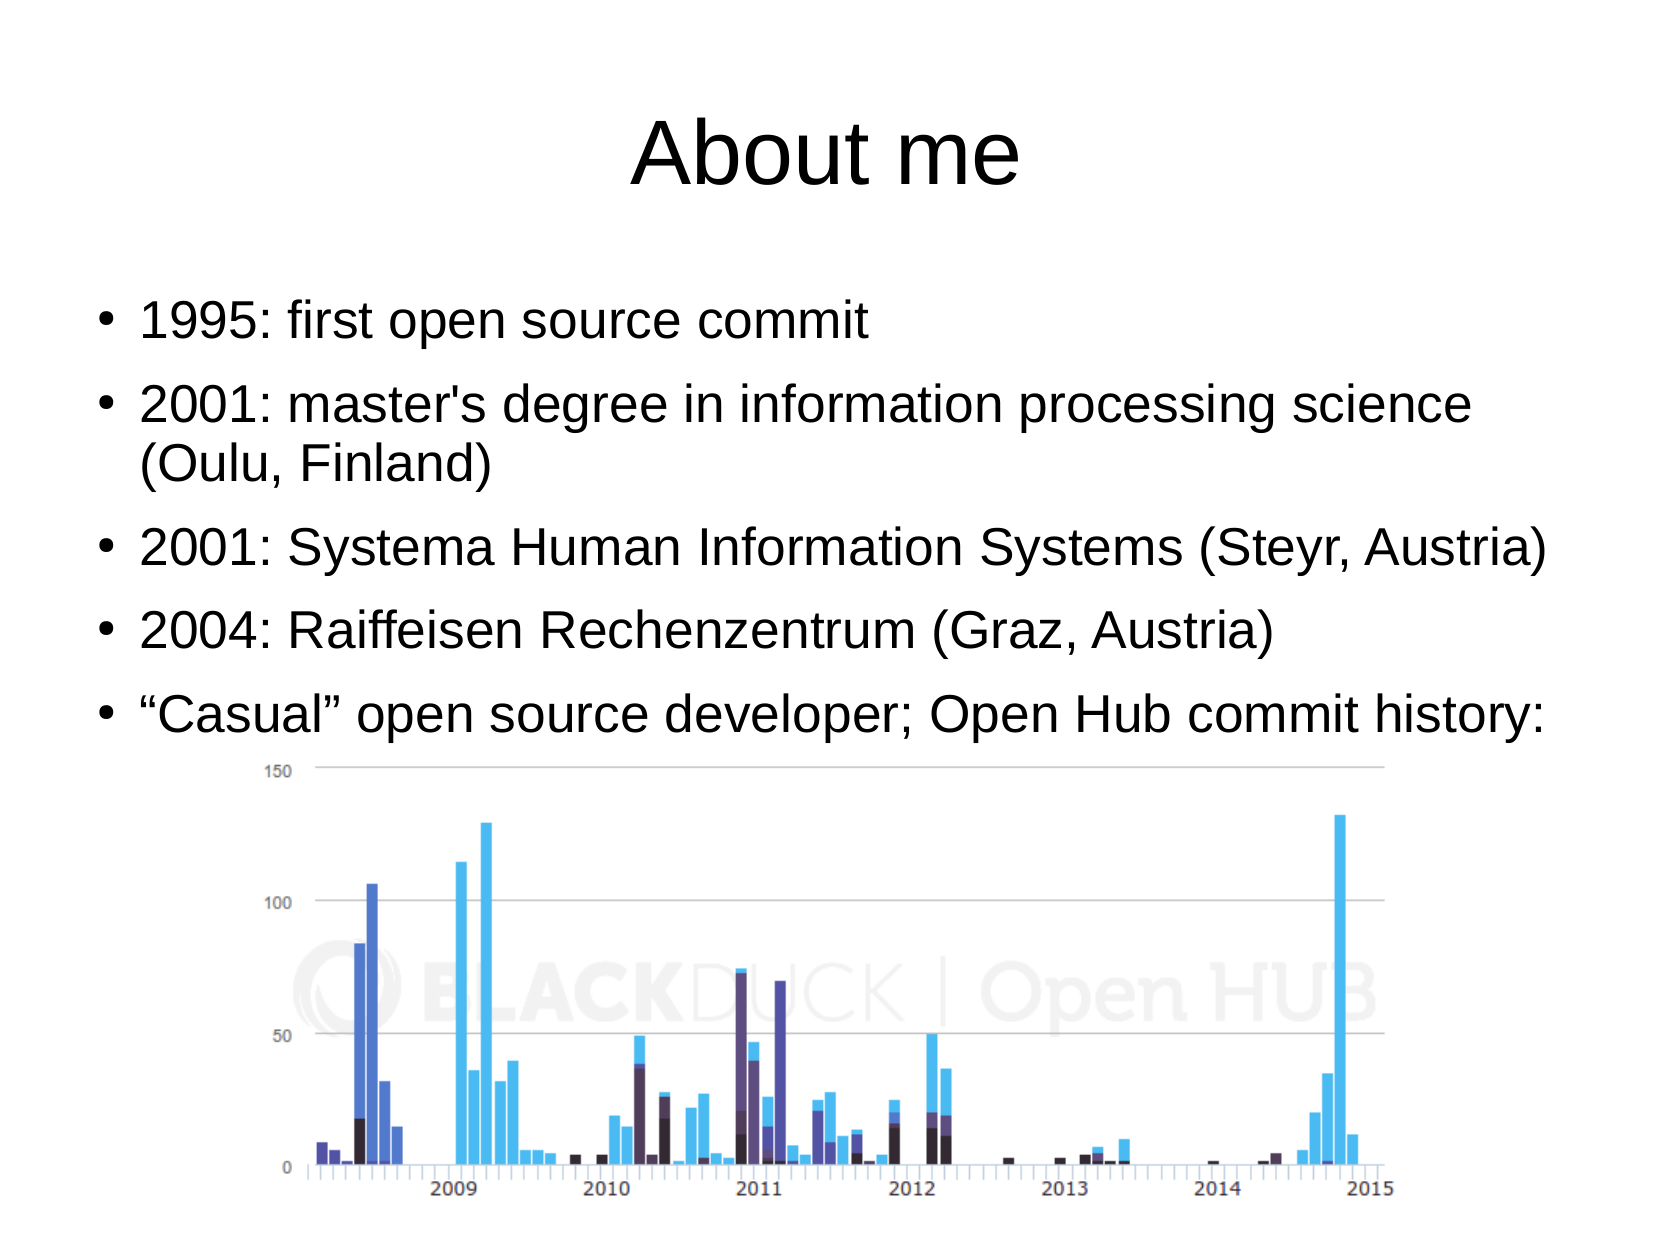

# About me
1995: first open source commit
2001: master's degree in information processing science (Oulu, Finland)
2001: Systema Human Information Systems (Steyr, Austria)
2004: Raiffeisen Rechenzentrum (Graz, Austria)
“Casual” open source developer; Open Hub commit history: